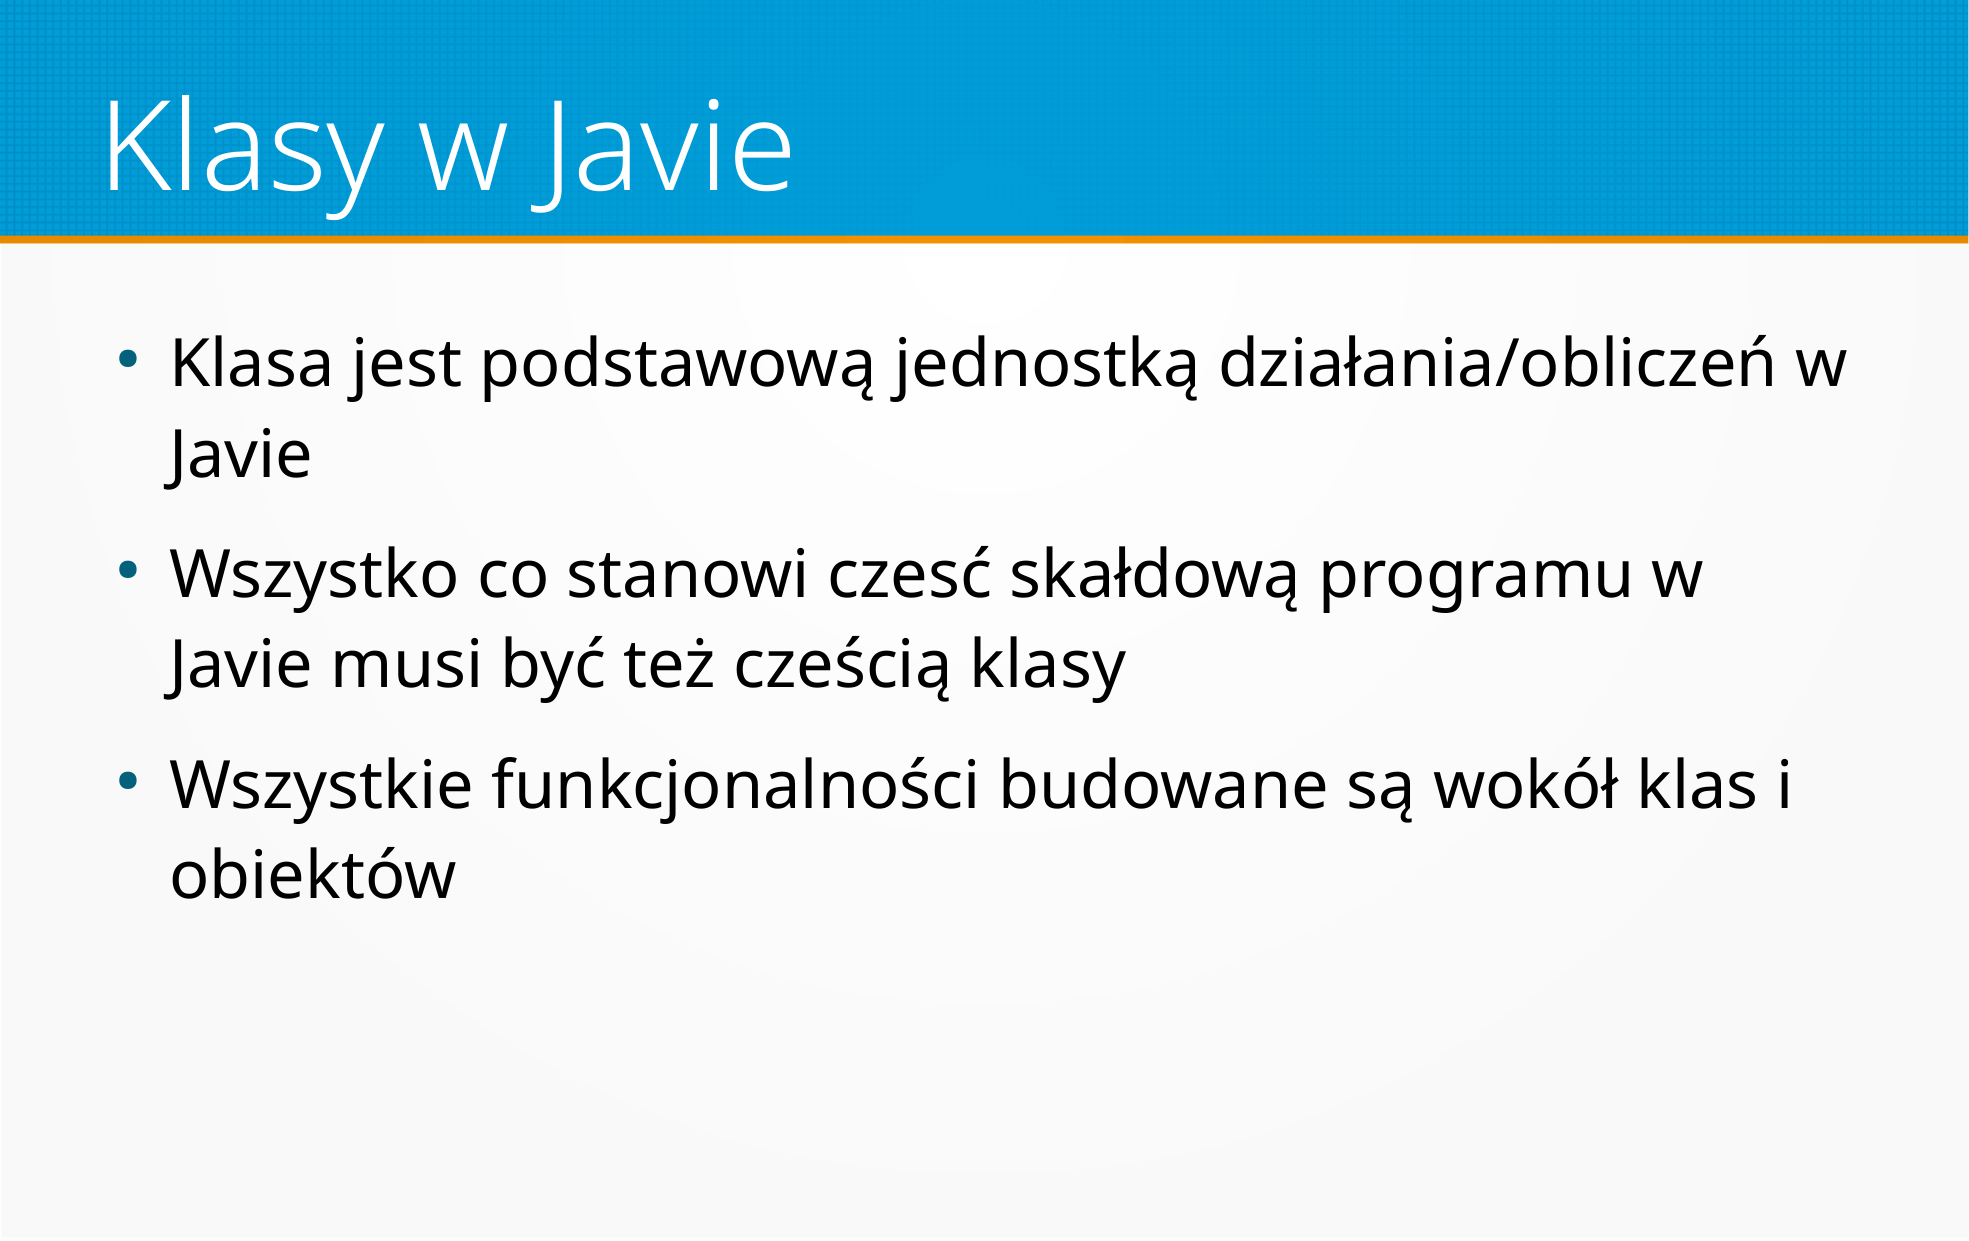

# Klasy w Javie
Klasa jest podstawową jednostką działania/obliczeń w Javie
Wszystko co stanowi czesć skałdową programu w Javie musi być też cześcią klasy
Wszystkie funkcjonalności budowane są wokół klas i obiektów